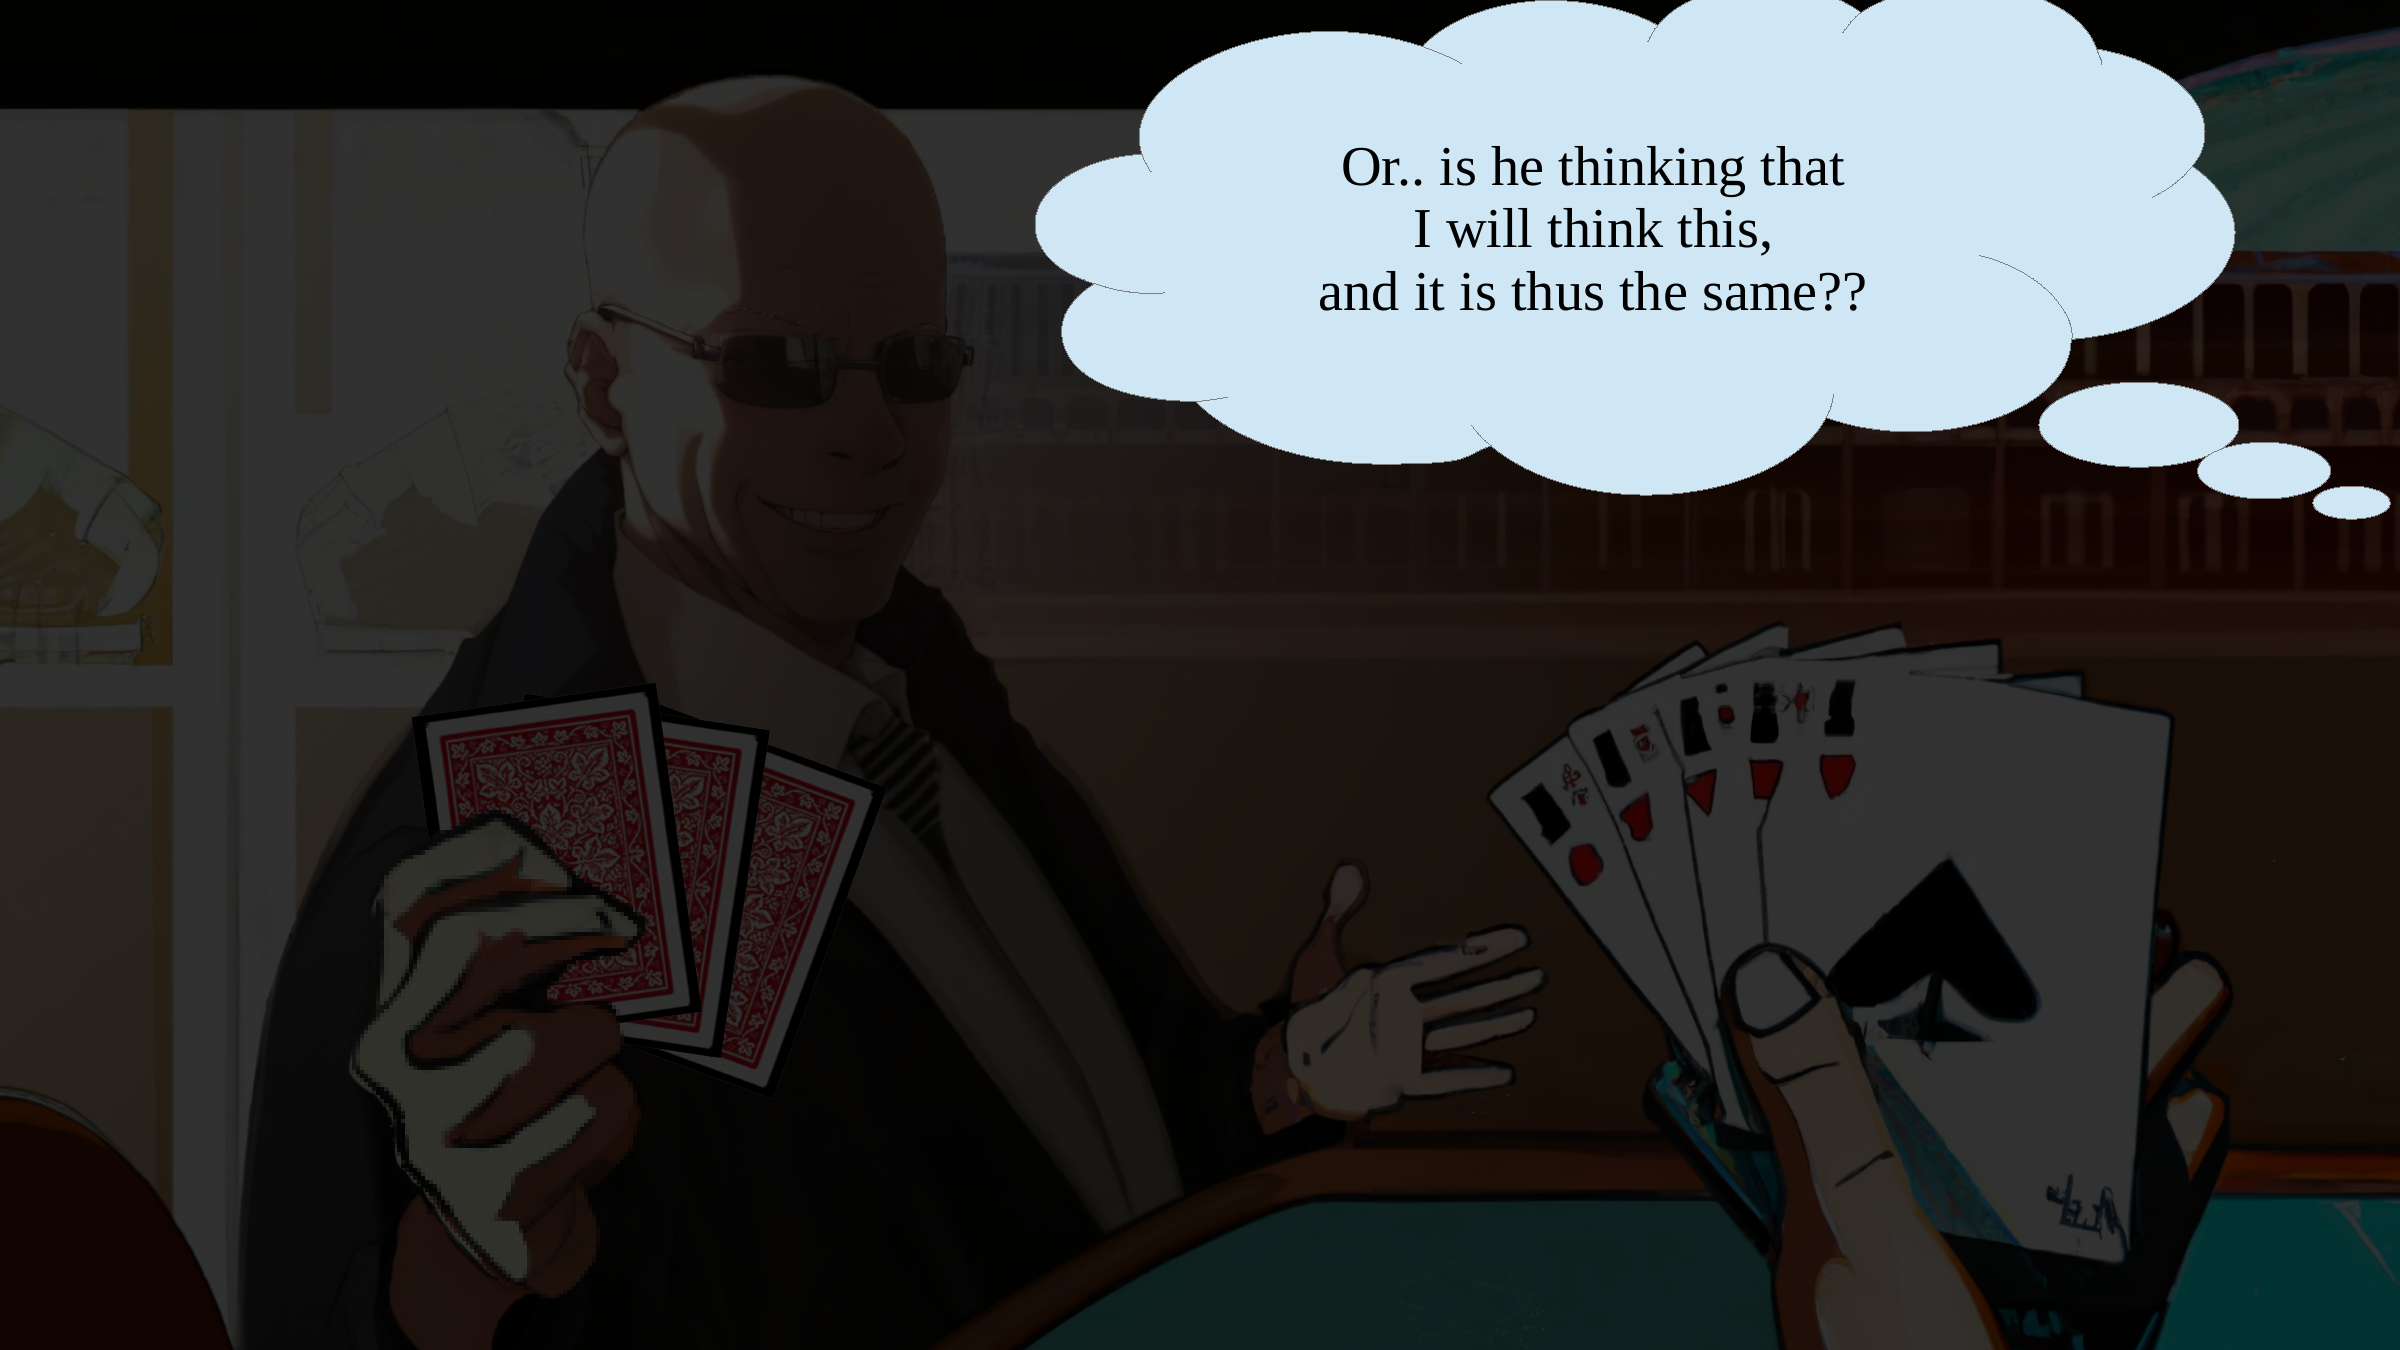

Or.. is he thinking that
I will think this,
and it is thus the same??